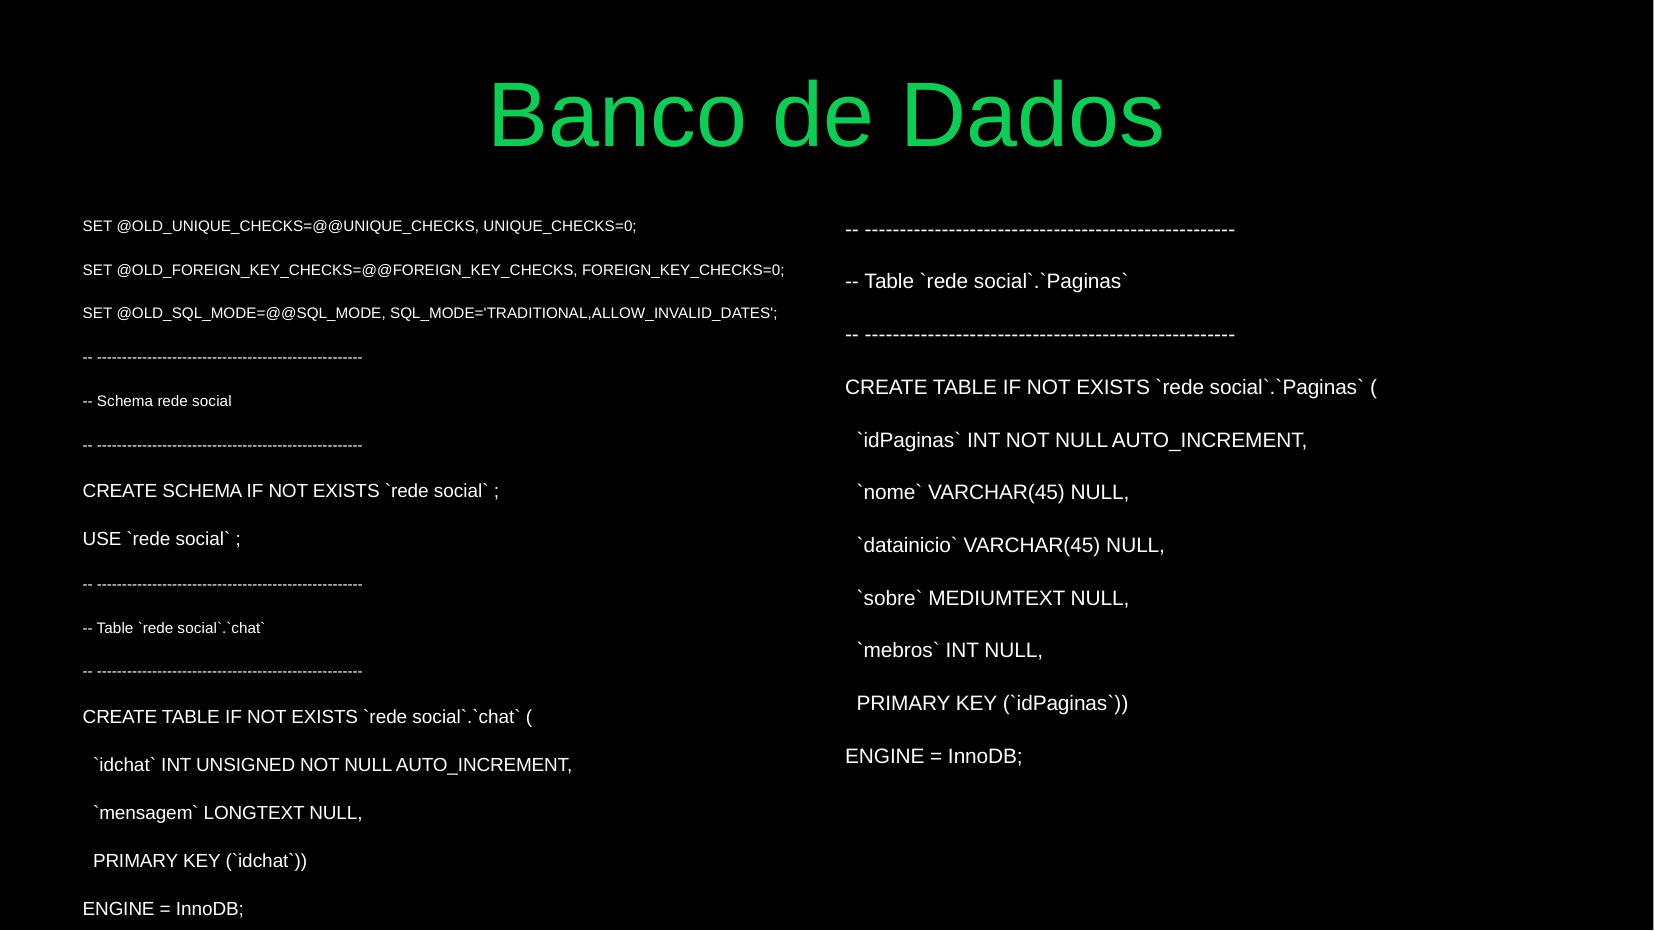

# Banco de Dados
SET @OLD_UNIQUE_CHECKS=@@UNIQUE_CHECKS, UNIQUE_CHECKS=0;
SET @OLD_FOREIGN_KEY_CHECKS=@@FOREIGN_KEY_CHECKS, FOREIGN_KEY_CHECKS=0;
SET @OLD_SQL_MODE=@@SQL_MODE, SQL_MODE='TRADITIONAL,ALLOW_INVALID_DATES';
-- -----------------------------------------------------
-- Schema rede social
-- -----------------------------------------------------
CREATE SCHEMA IF NOT EXISTS `rede social` ;
USE `rede social` ;
-- -----------------------------------------------------
-- Table `rede social`.`chat`
-- -----------------------------------------------------
CREATE TABLE IF NOT EXISTS `rede social`.`chat` (
 `idchat` INT UNSIGNED NOT NULL AUTO_INCREMENT,
 `mensagem` LONGTEXT NULL,
 PRIMARY KEY (`idchat`))
ENGINE = InnoDB;
-- -----------------------------------------------------
-- Table `rede social`.`Paginas`
-- -----------------------------------------------------
CREATE TABLE IF NOT EXISTS `rede social`.`Paginas` (
 `idPaginas` INT NOT NULL AUTO_INCREMENT,
 `nome` VARCHAR(45) NULL,
 `datainicio` VARCHAR(45) NULL,
 `sobre` MEDIUMTEXT NULL,
 `mebros` INT NULL,
 PRIMARY KEY (`idPaginas`))
ENGINE = InnoDB;